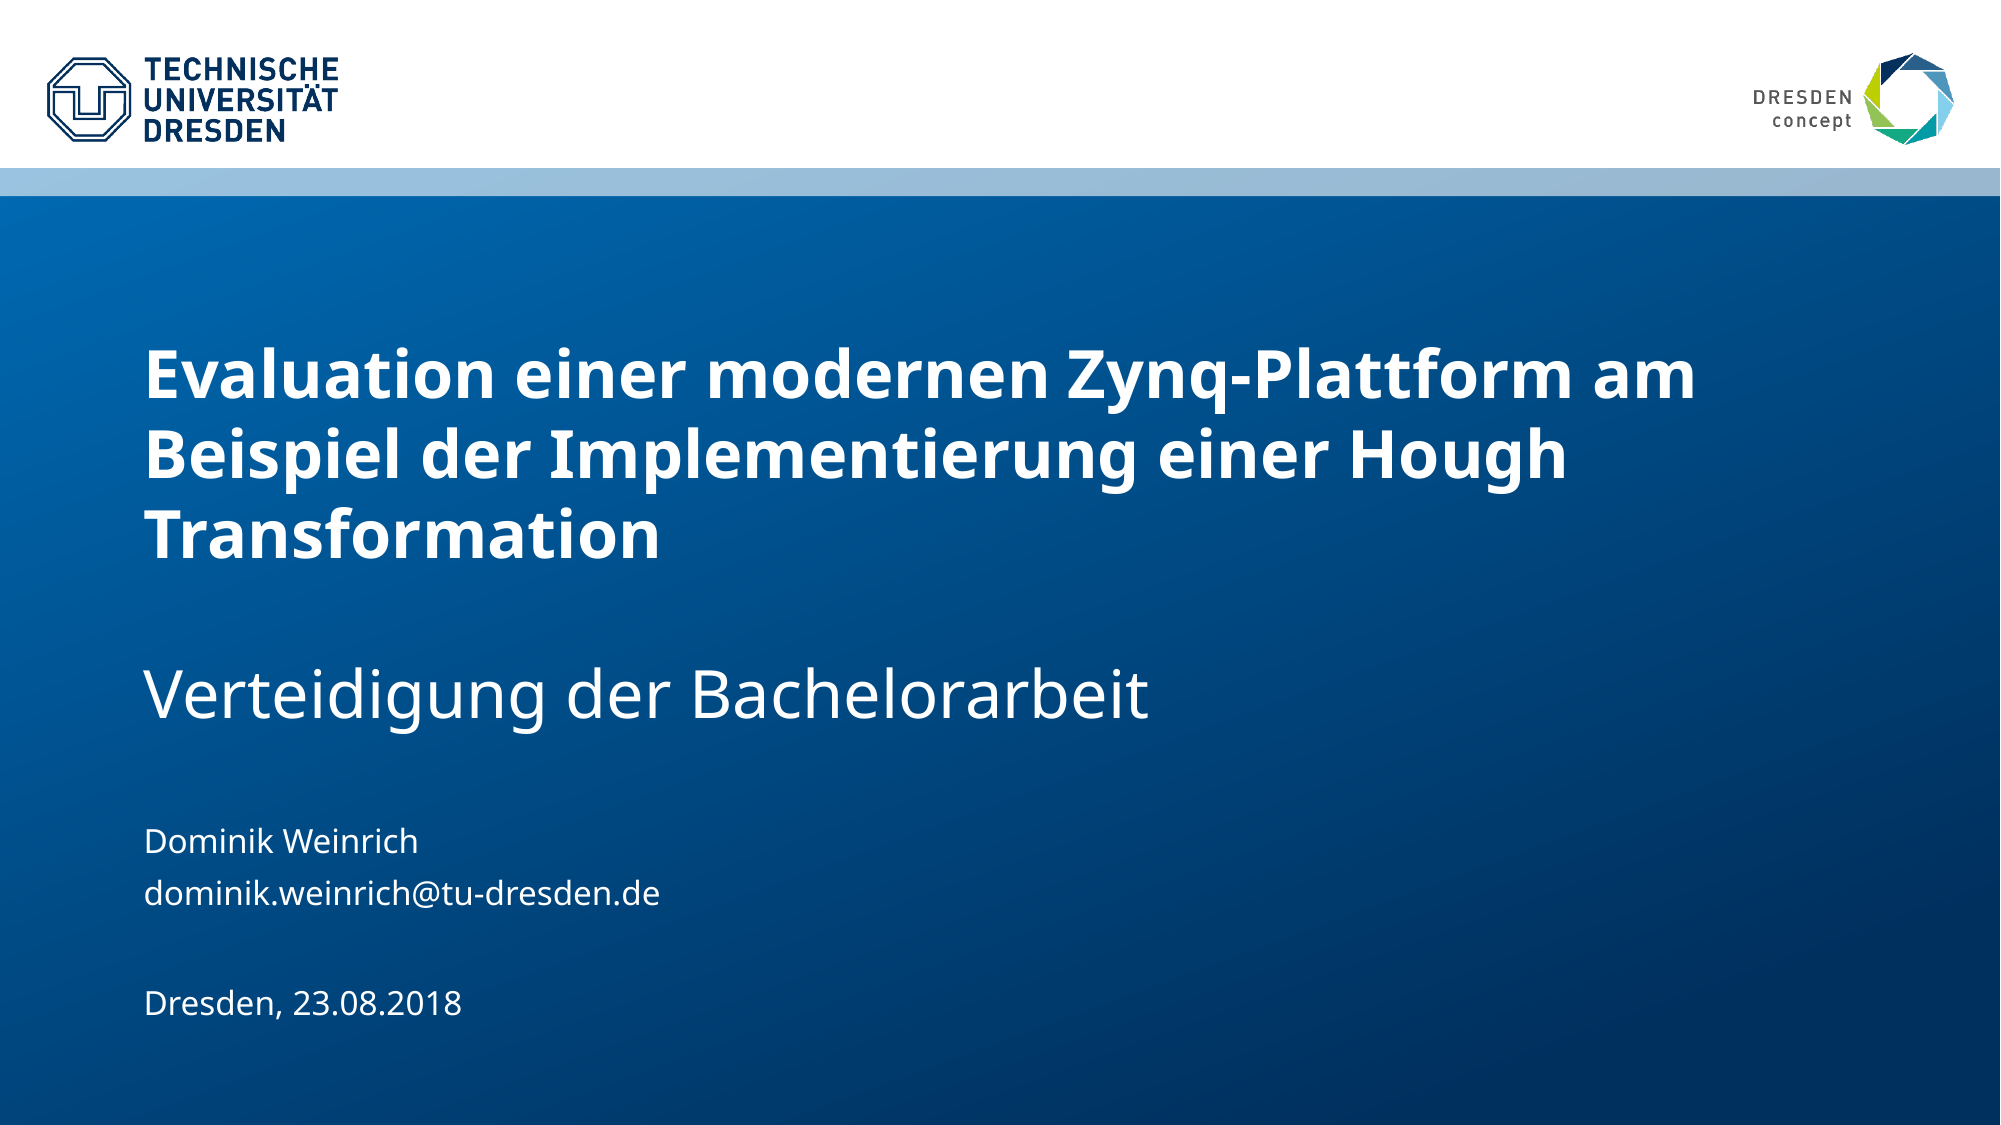

Evaluation einer modernen Zynq-Plattform am Beispiel der Implementierung einer Hough Transformation
Verteidigung der Bachelorarbeit
# Dominik Weinrich
dominik.weinrich@tu-dresden.de
Dresden, 23.08.2018